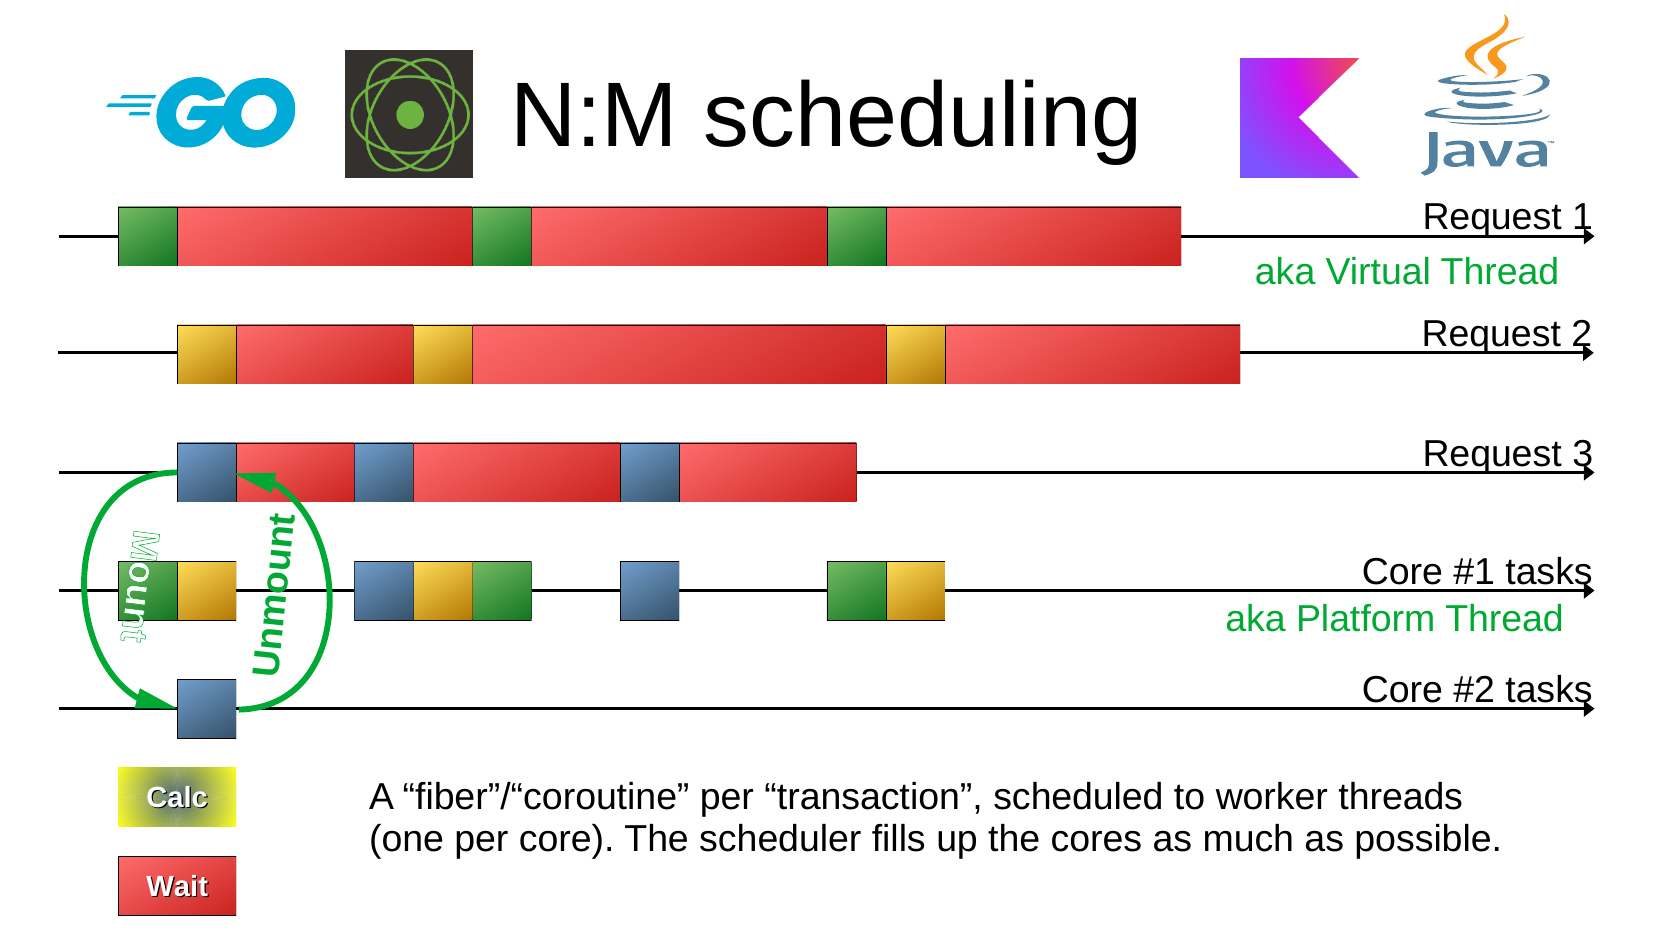

# N:M scheduling
Request 1
aka Virtual Thread
Request 2
Request 3
Mount
Unmount
Core #1 tasks
aka Platform Thread
Core #2 tasks
Calc
A “fiber”/“coroutine” per “transaction”, scheduled to worker threads (one per core). The scheduler fills up the cores as much as possible.
Wait